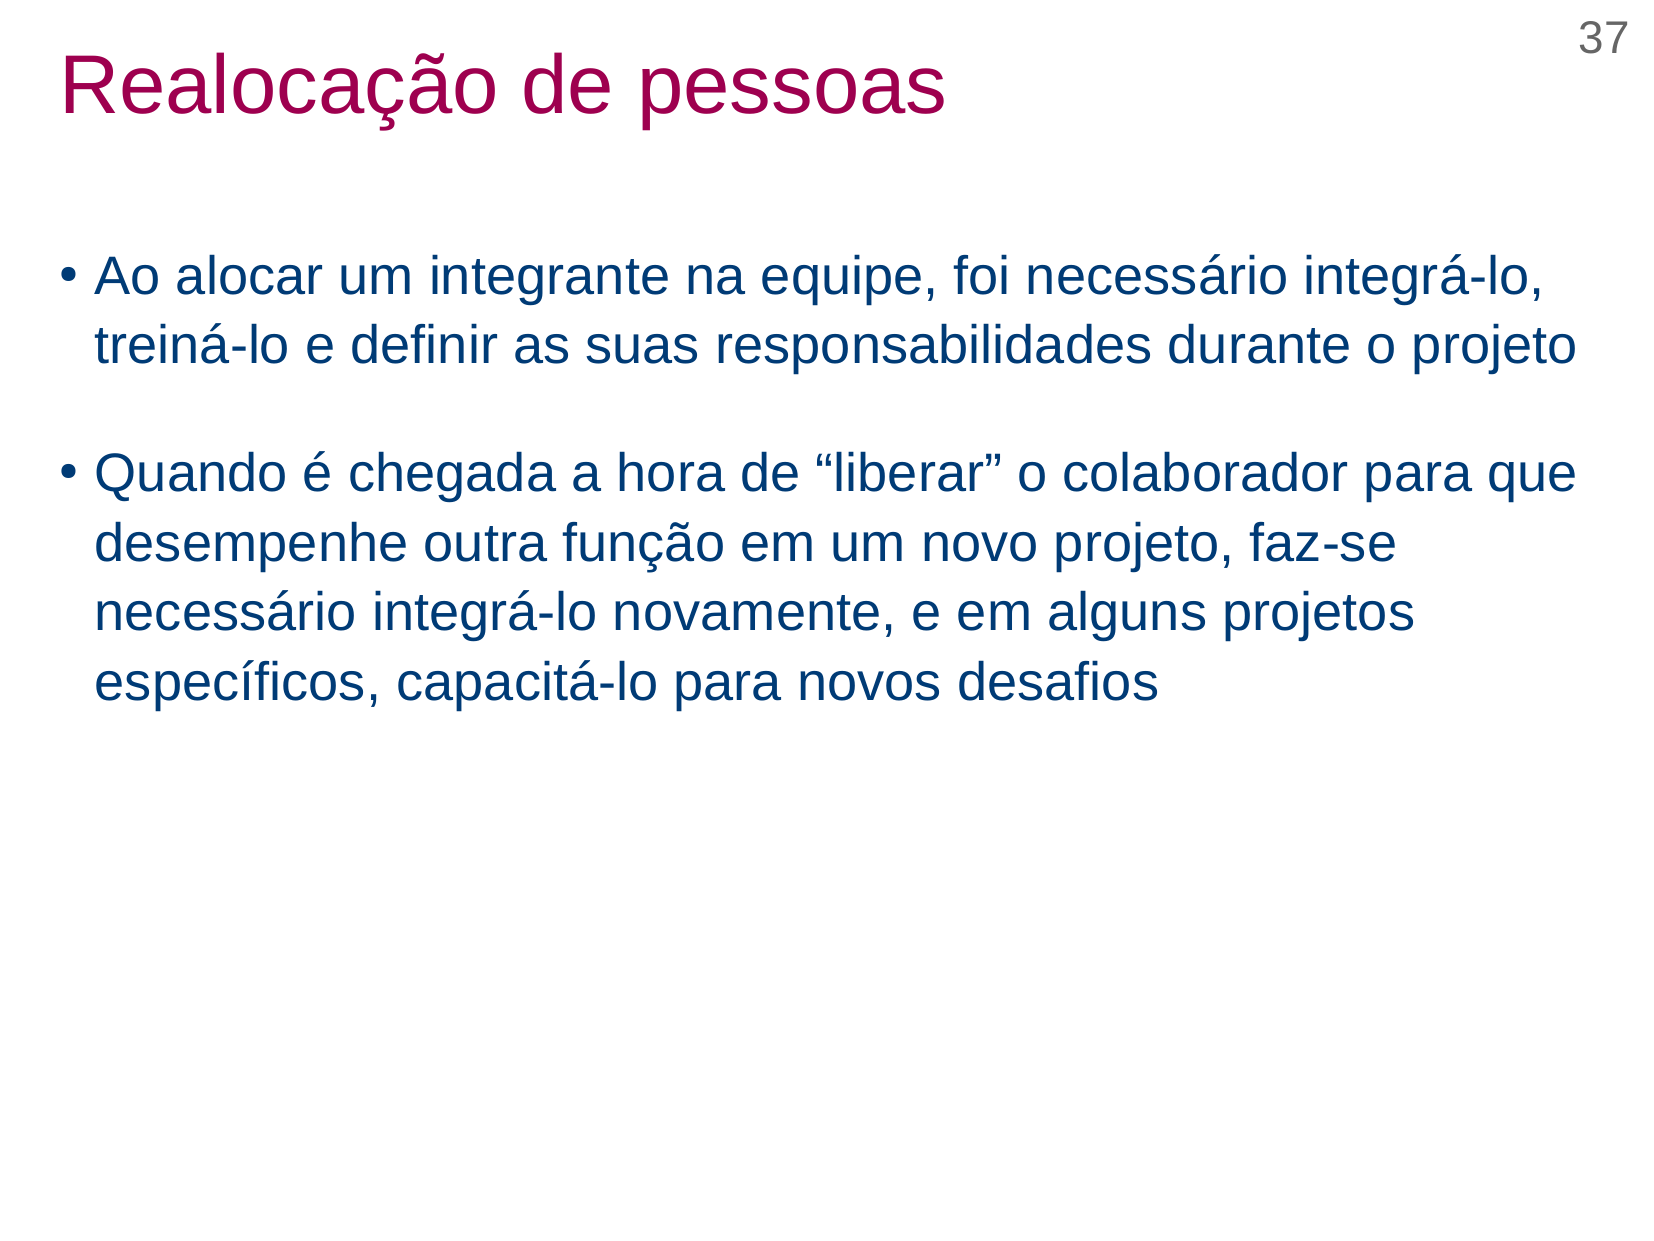

37
# Realocação de pessoas
Ao alocar um integrante na equipe, foi necessário integrá-lo, treiná-lo e definir as suas responsabilidades durante o projeto
Quando é chegada a hora de “liberar” o colaborador para que desempenhe outra função em um novo projeto, faz-se necessário integrá-lo novamente, e em alguns projetos específicos, capacitá-lo para novos desafios